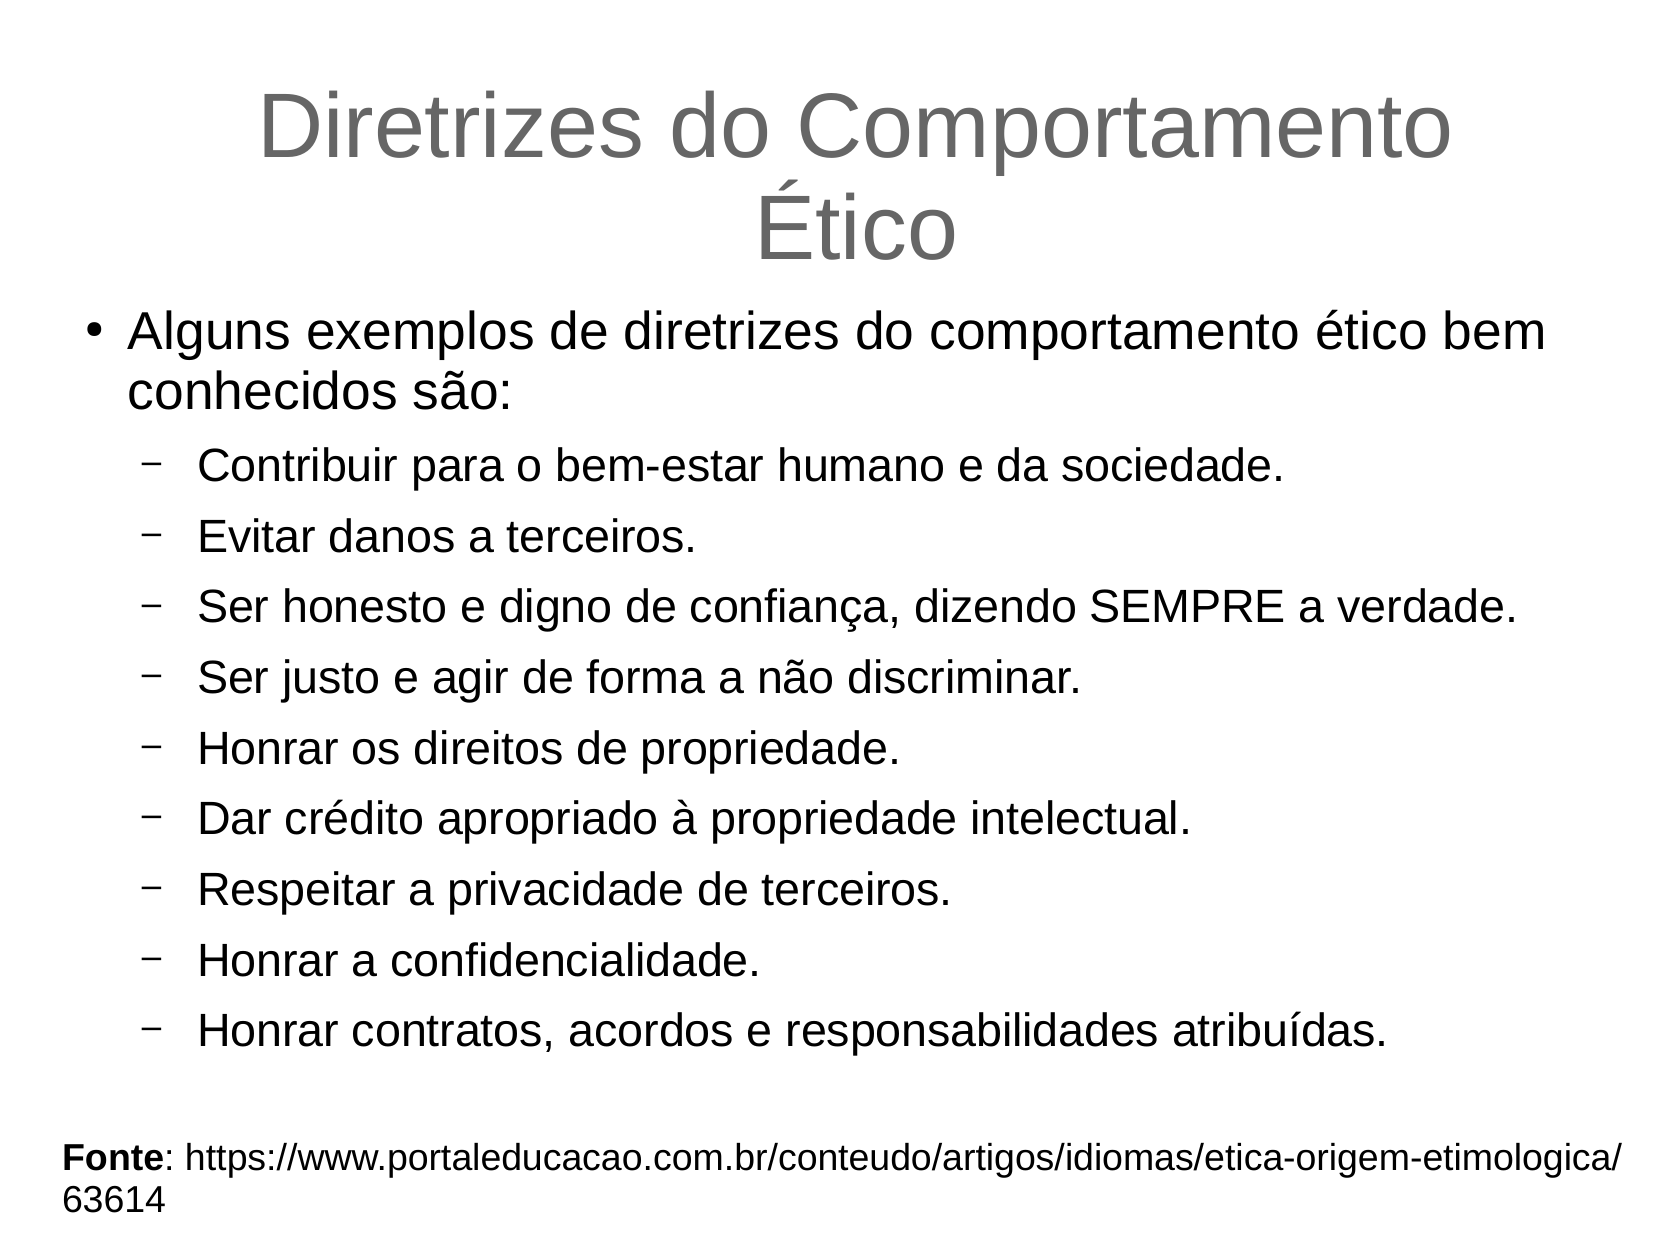

# Diretrizes do Comportamento Ético
Alguns exemplos de diretrizes do comportamento ético bem conhecidos são:
 Contribuir para o bem-estar humano e da sociedade.
 Evitar danos a terceiros.
 Ser honesto e digno de confiança, dizendo SEMPRE a verdade.
 Ser justo e agir de forma a não discriminar.
 Honrar os direitos de propriedade.
 Dar crédito apropriado à propriedade intelectual.
 Respeitar a privacidade de terceiros.
 Honrar a confidencialidade.
 Honrar contratos, acordos e responsabilidades atribuídas.
Fonte: https://www.portaleducacao.com.br/conteudo/artigos/idiomas/etica-origem-etimologica/63614